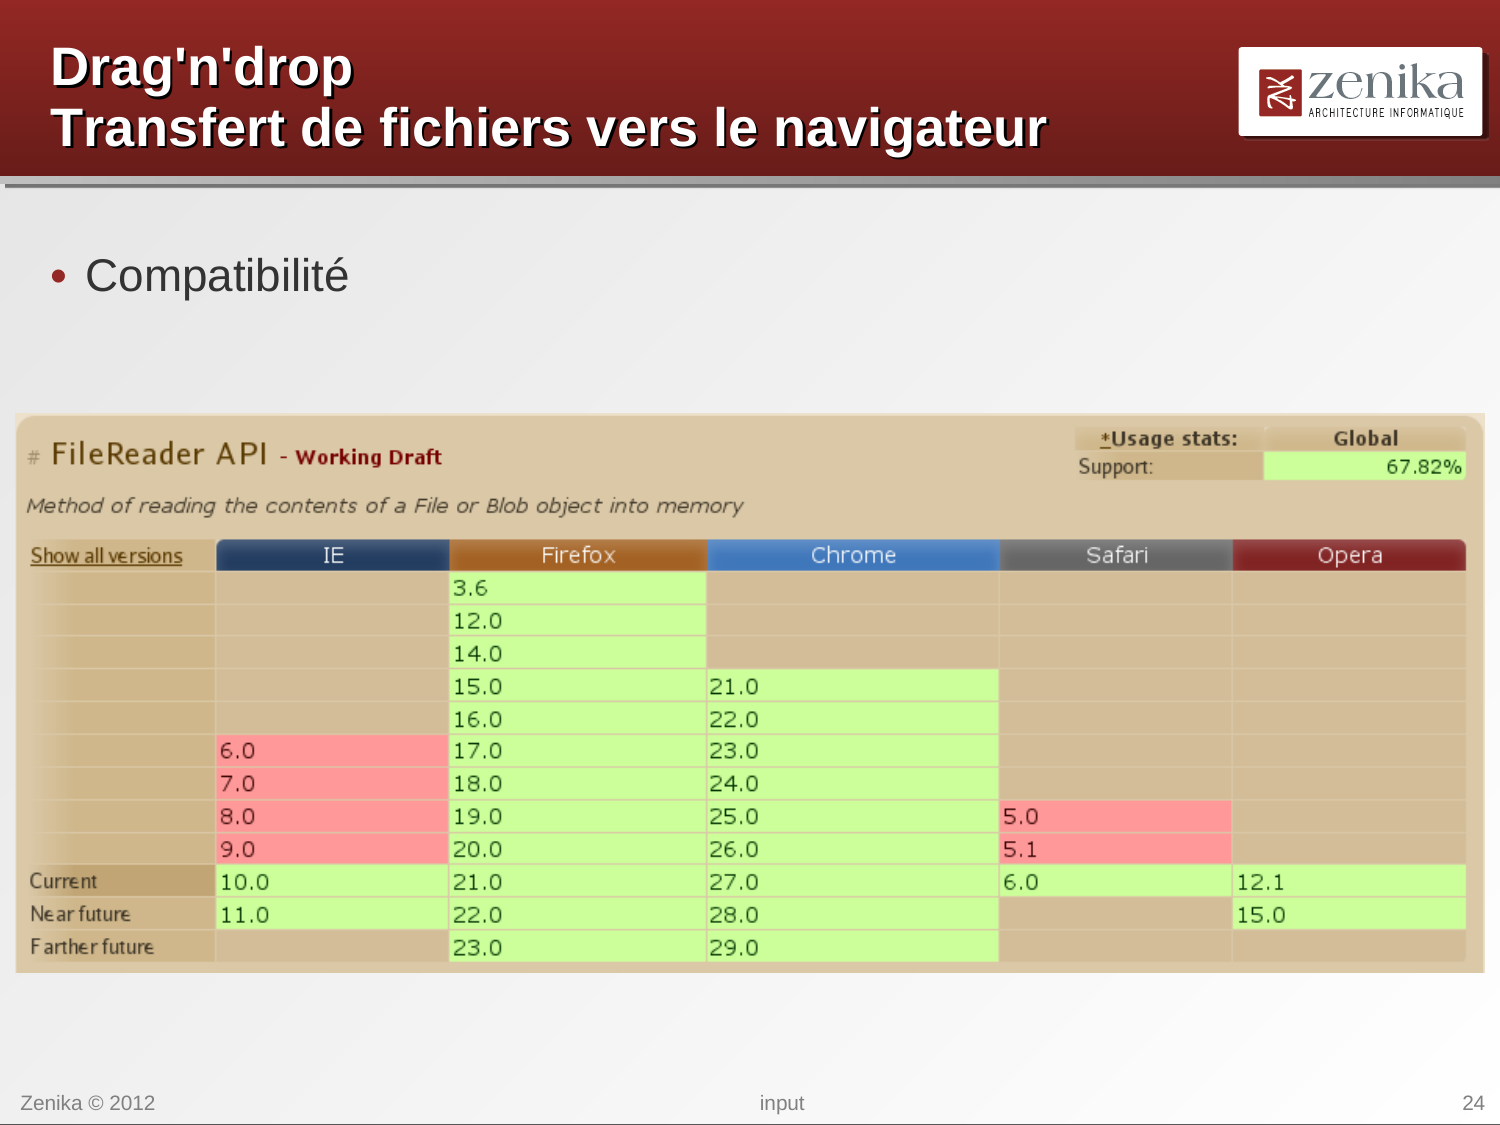

# Drag'n'drop Transfert de fichiers vers le navigateur
Compatibilité